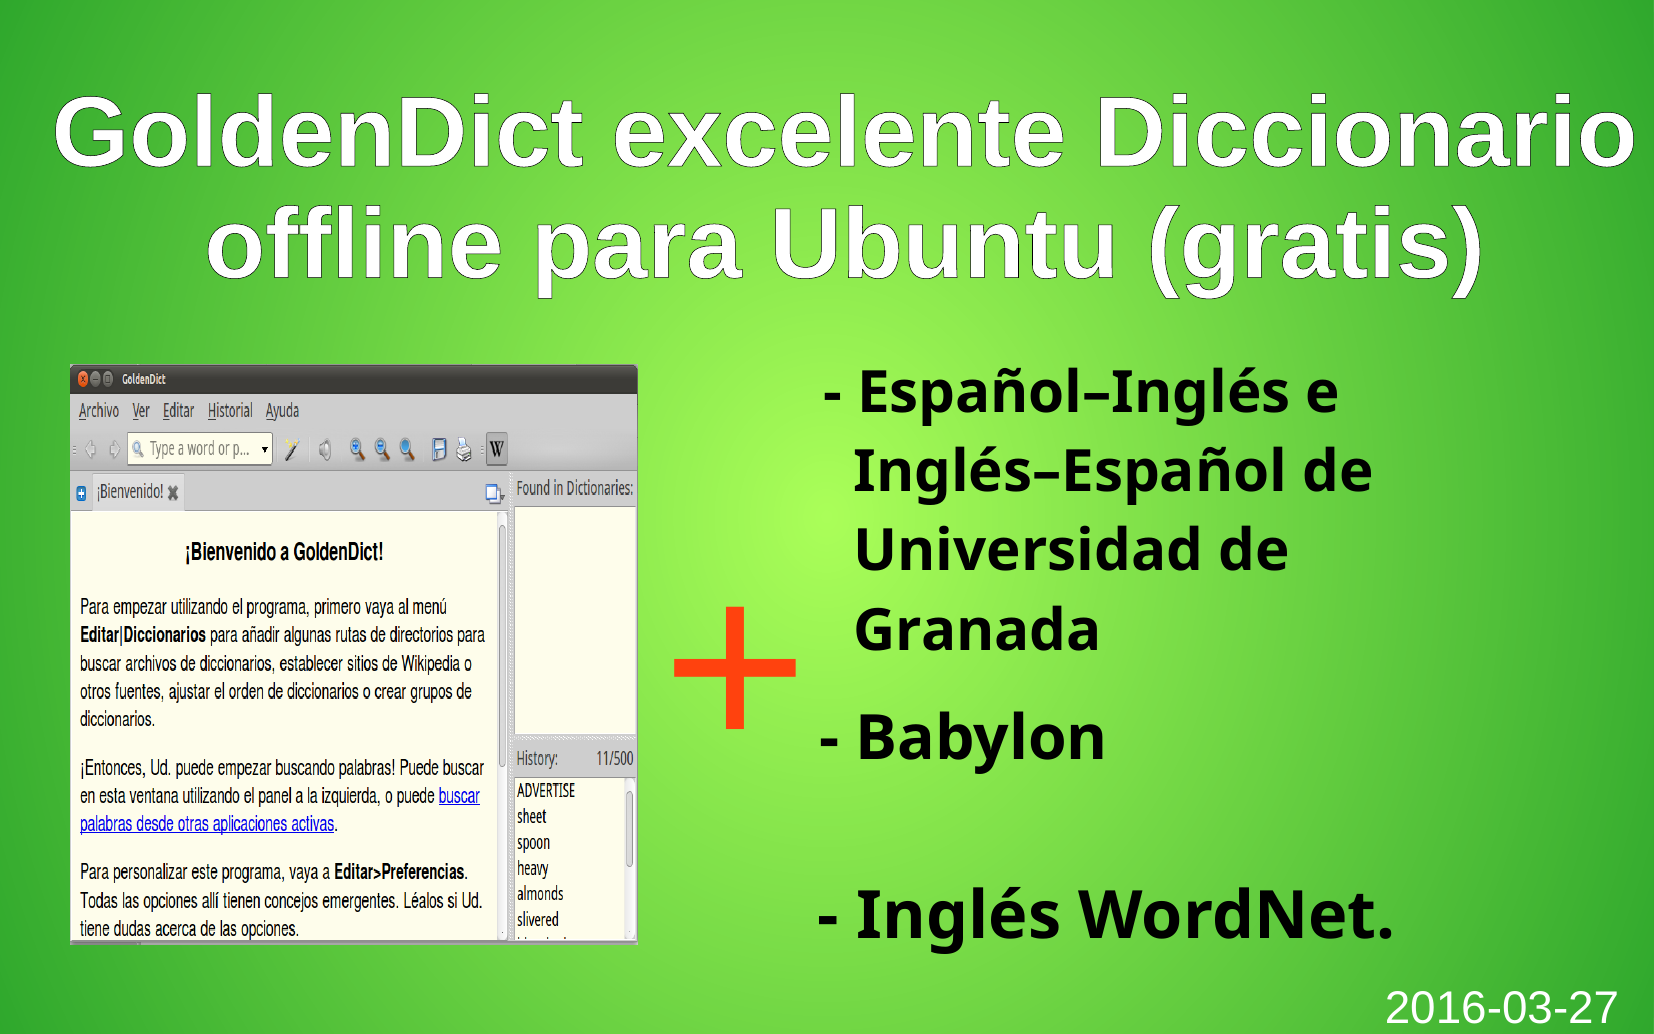

GoldenDict excelente Diccionario
offline para Ubuntu (gratis)
- Español–Inglés e
 Inglés–Español de
 Universidad de
 Granada
+
- Babylon
- Inglés WordNet.
2016-03-27